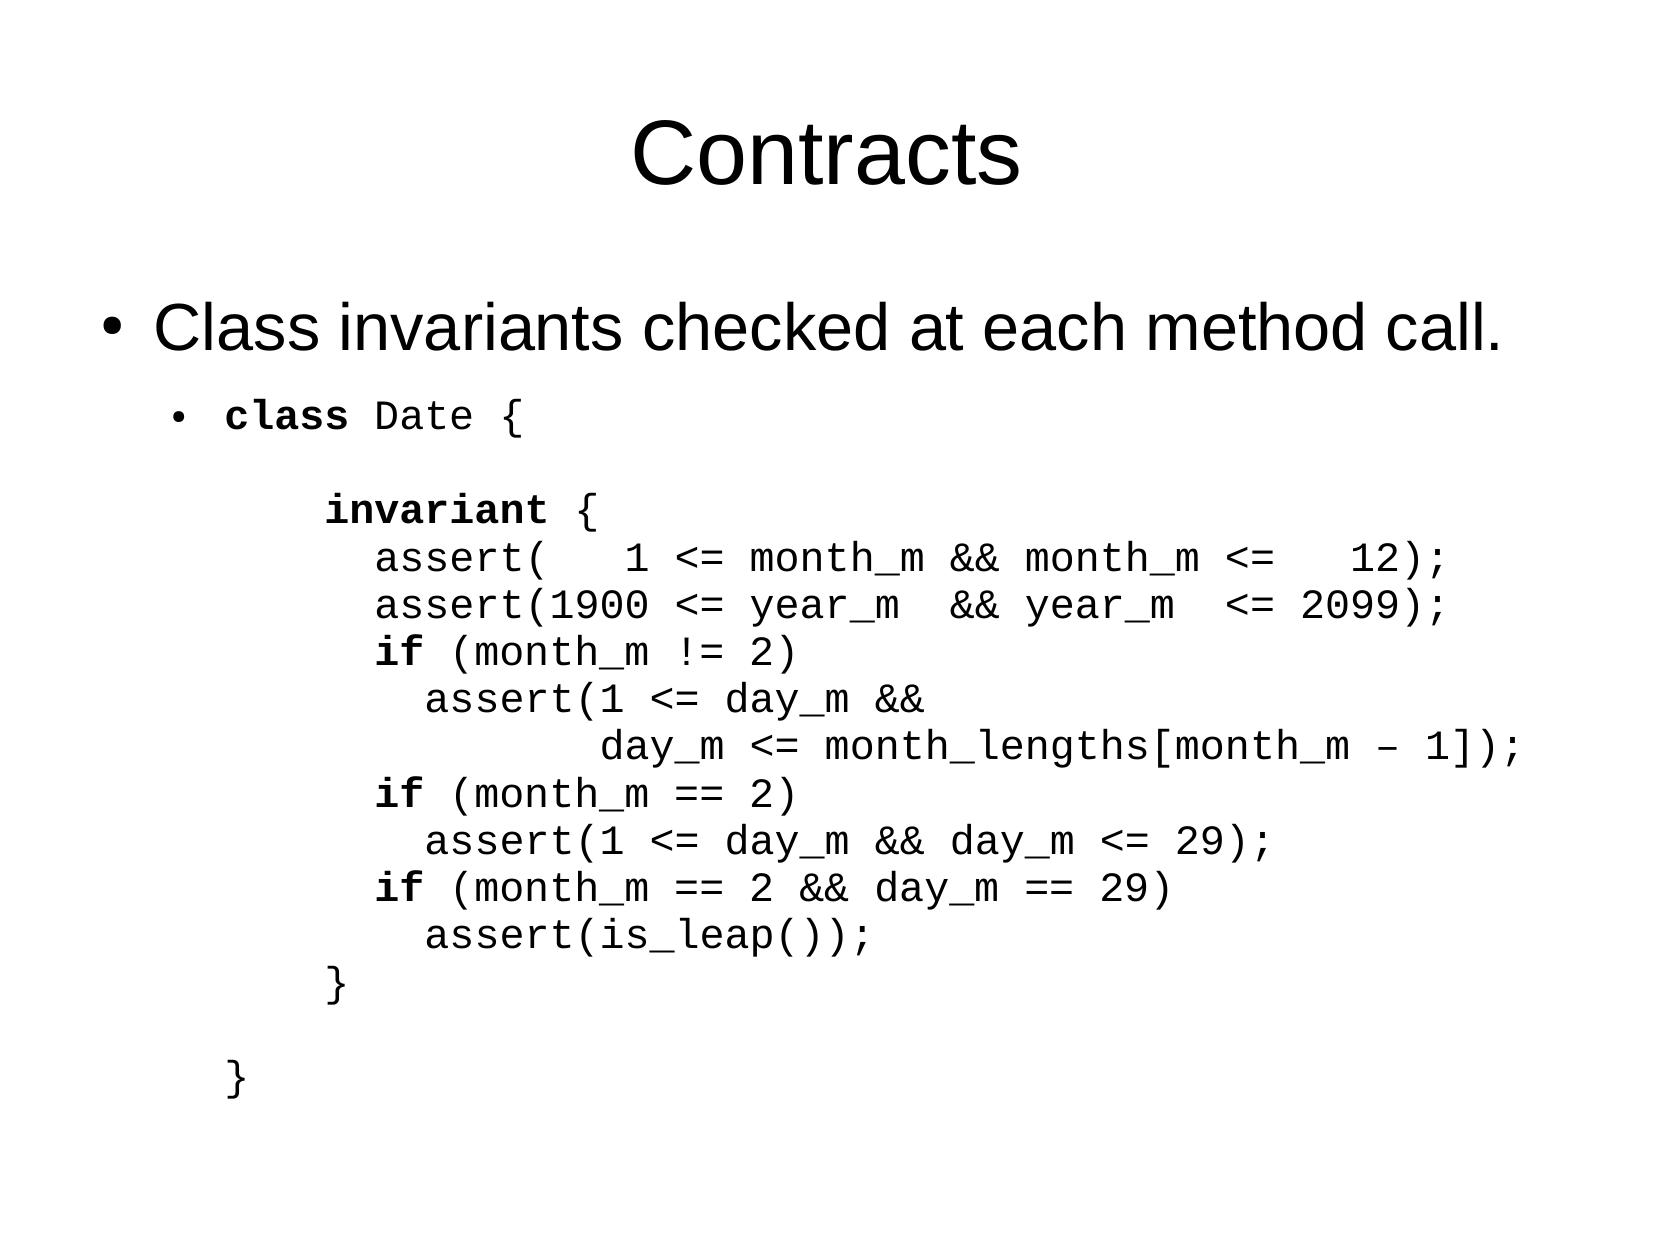

# Contracts
Class invariants checked at each method call.
class Date {
 invariant {
 assert( 1 <= month_m && month_m <= 12);
 assert(1900 <= year_m && year_m <= 2099);
 if (month_m != 2)
 assert(1 <= day_m &&
 day_m <= month_lengths[month_m – 1]);
 if (month_m == 2)
 assert(1 <= day_m && day_m <= 29);
 if (month_m == 2 && day_m == 29)
 assert(is_leap());
 }
}